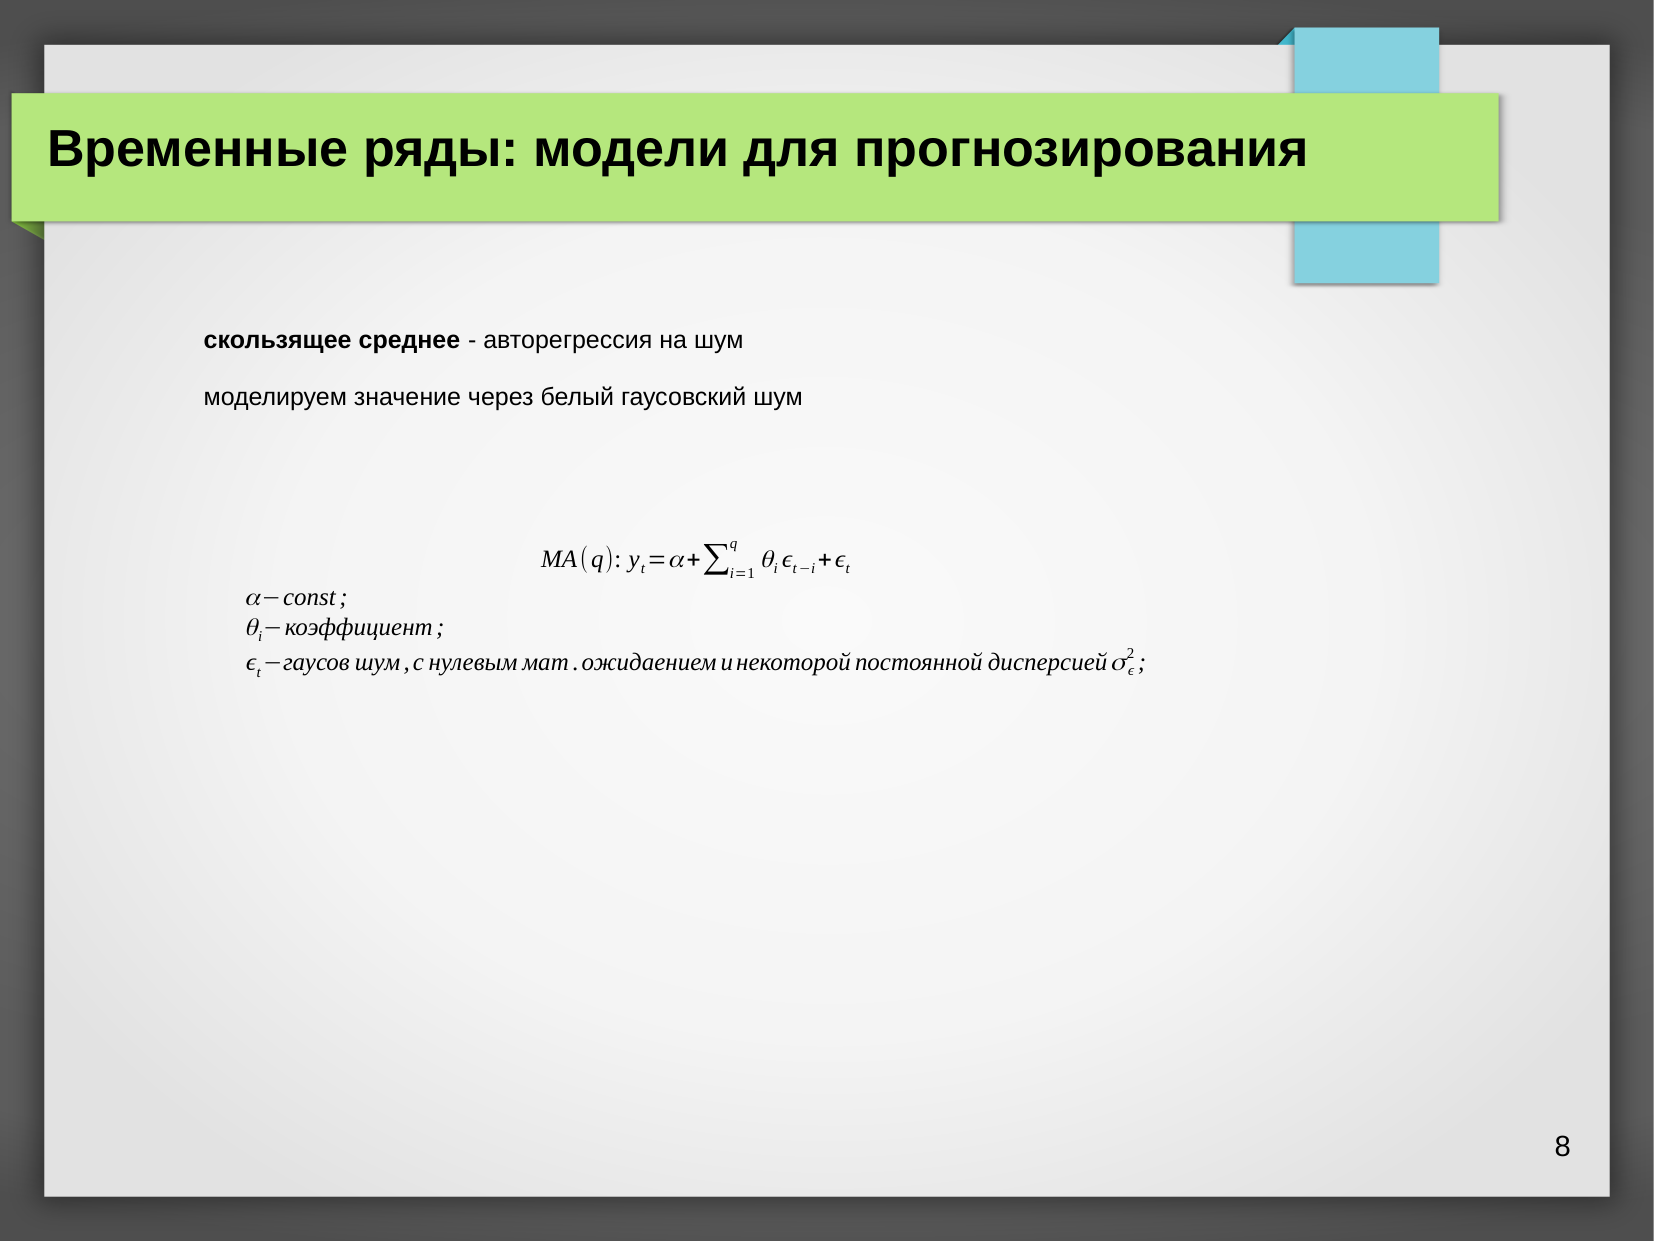

# Временные ряды: модели для прогнозирования
скользящее среднее - авторегрессия на шум
моделируем значение через белый гаусовский шум
8